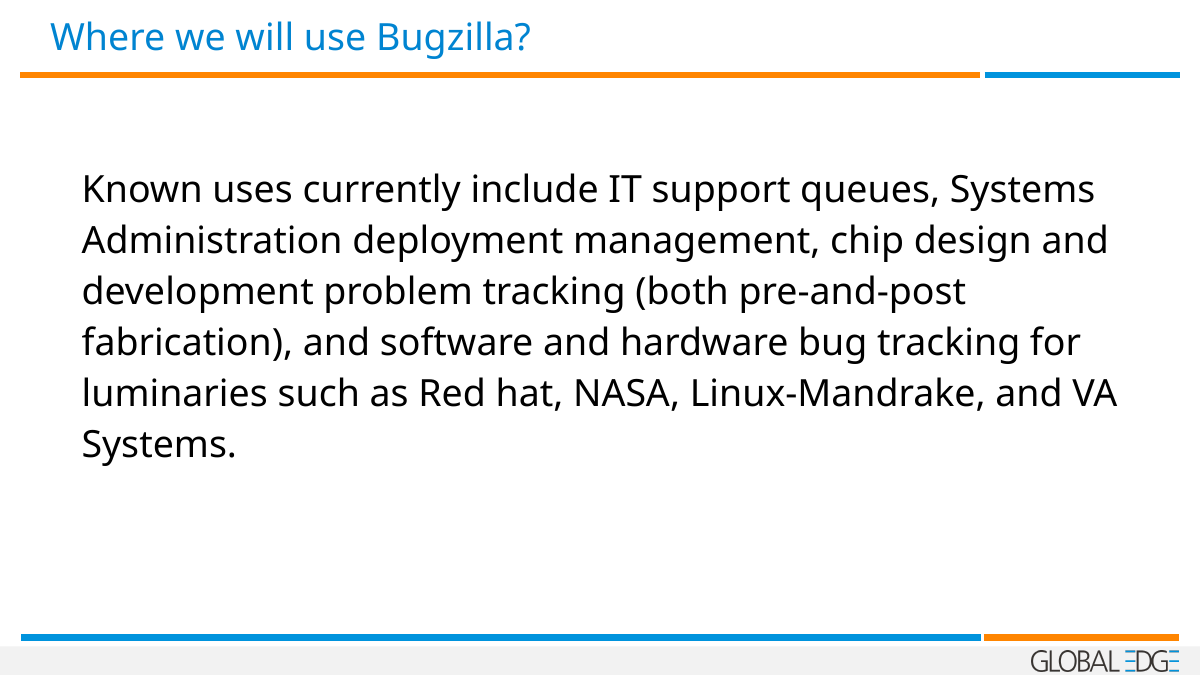

# Where we will use Bugzilla?
Known uses currently include IT support queues, Systems Administration deployment management, chip design and development problem tracking (both pre-and-post fabrication), and software and hardware bug tracking for luminaries such as Red hat, NASA, Linux-Mandrake, and VA Systems.